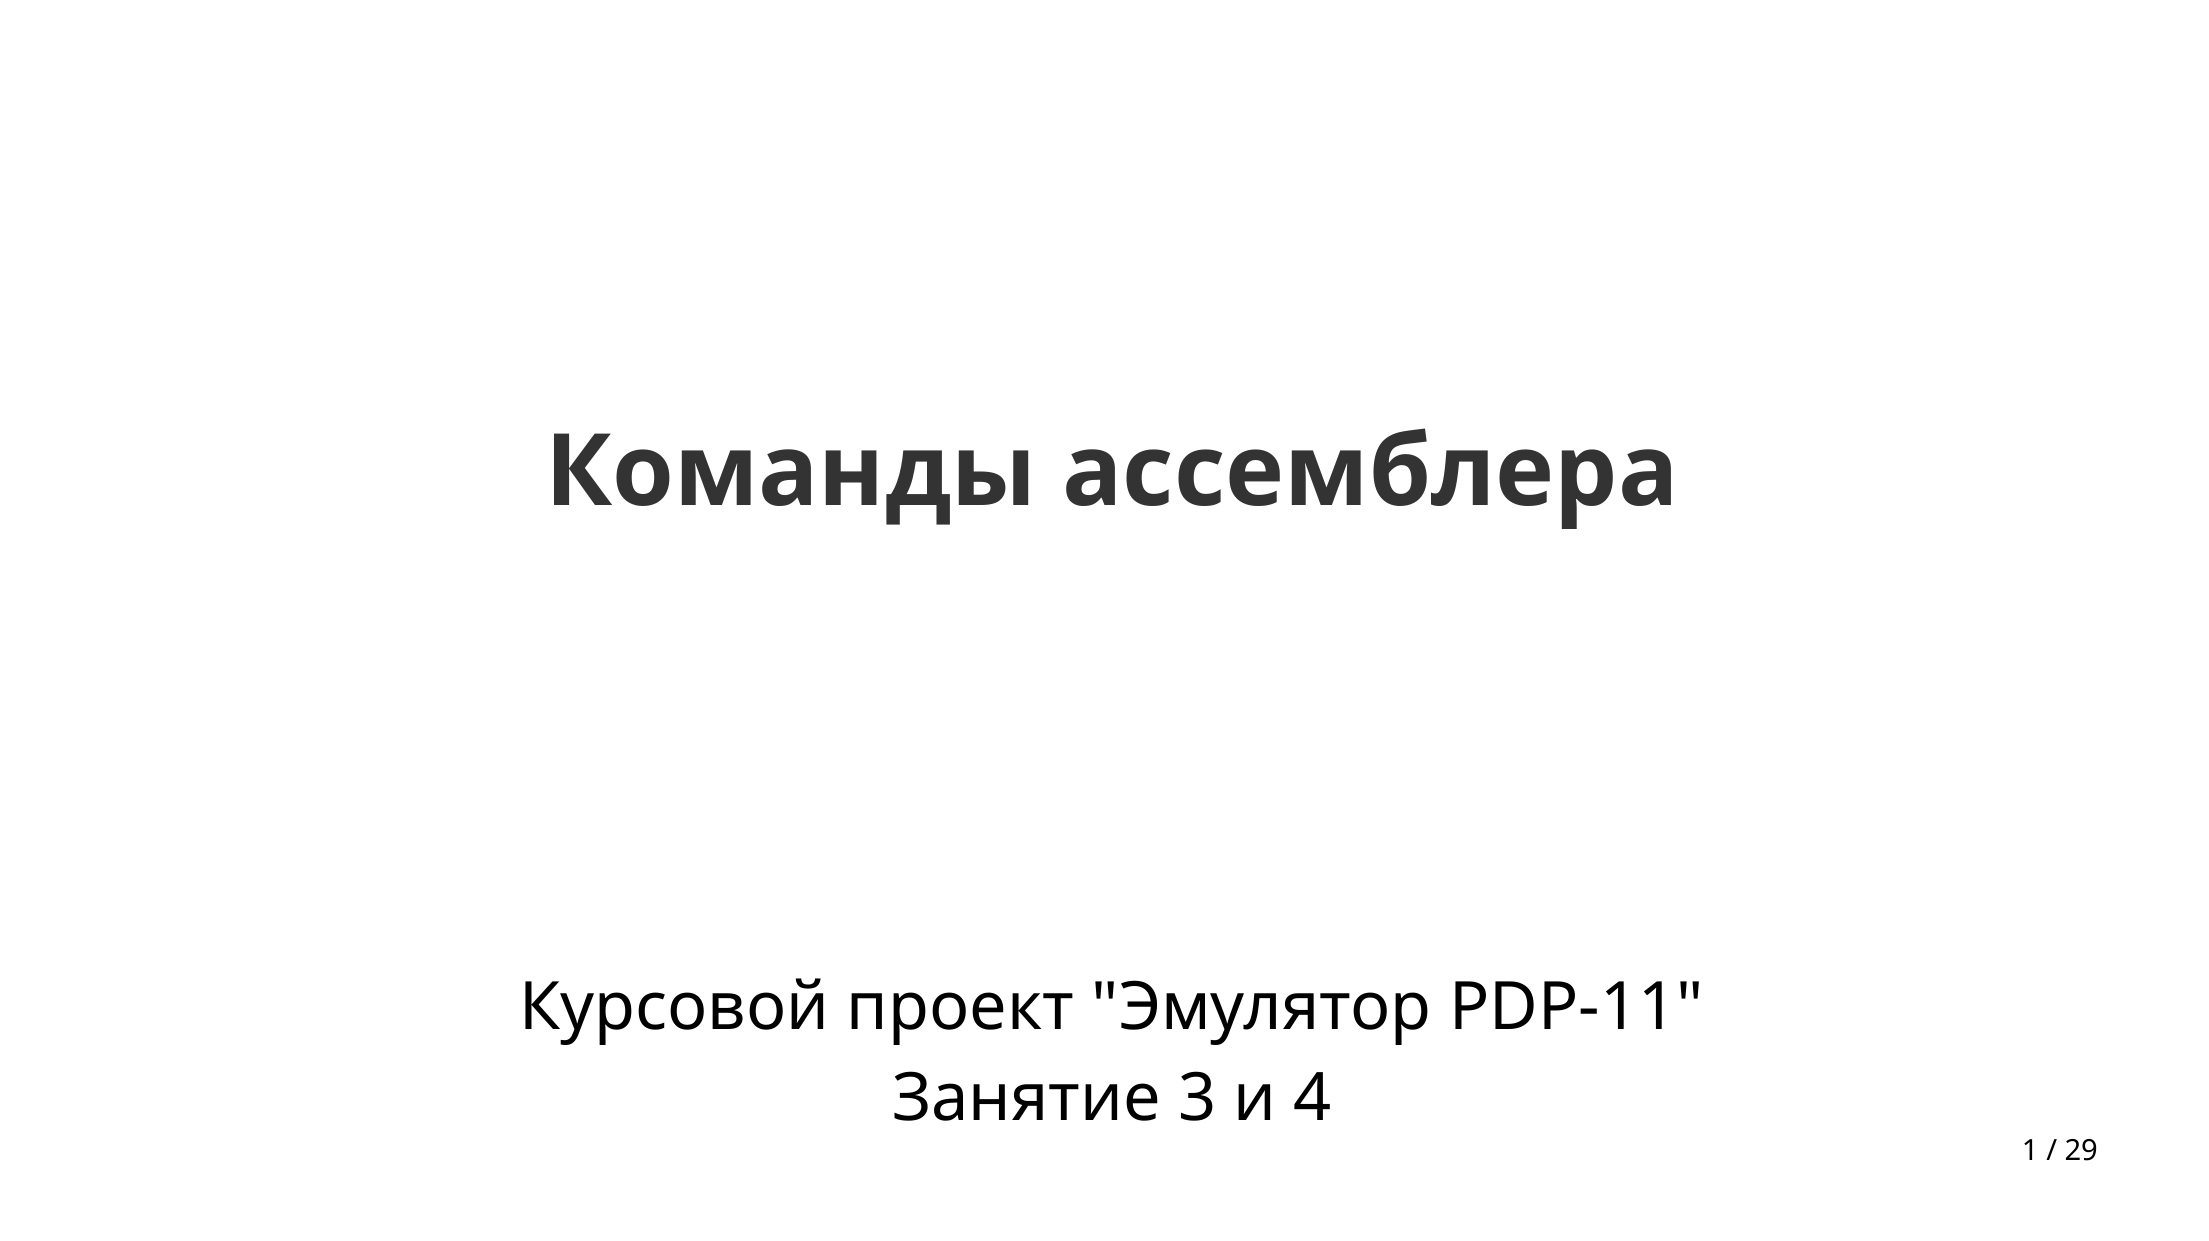

# Команды ассемблера
Курсовой проект "Эмулятор PDP-11"
Занятие 3 и 4
1